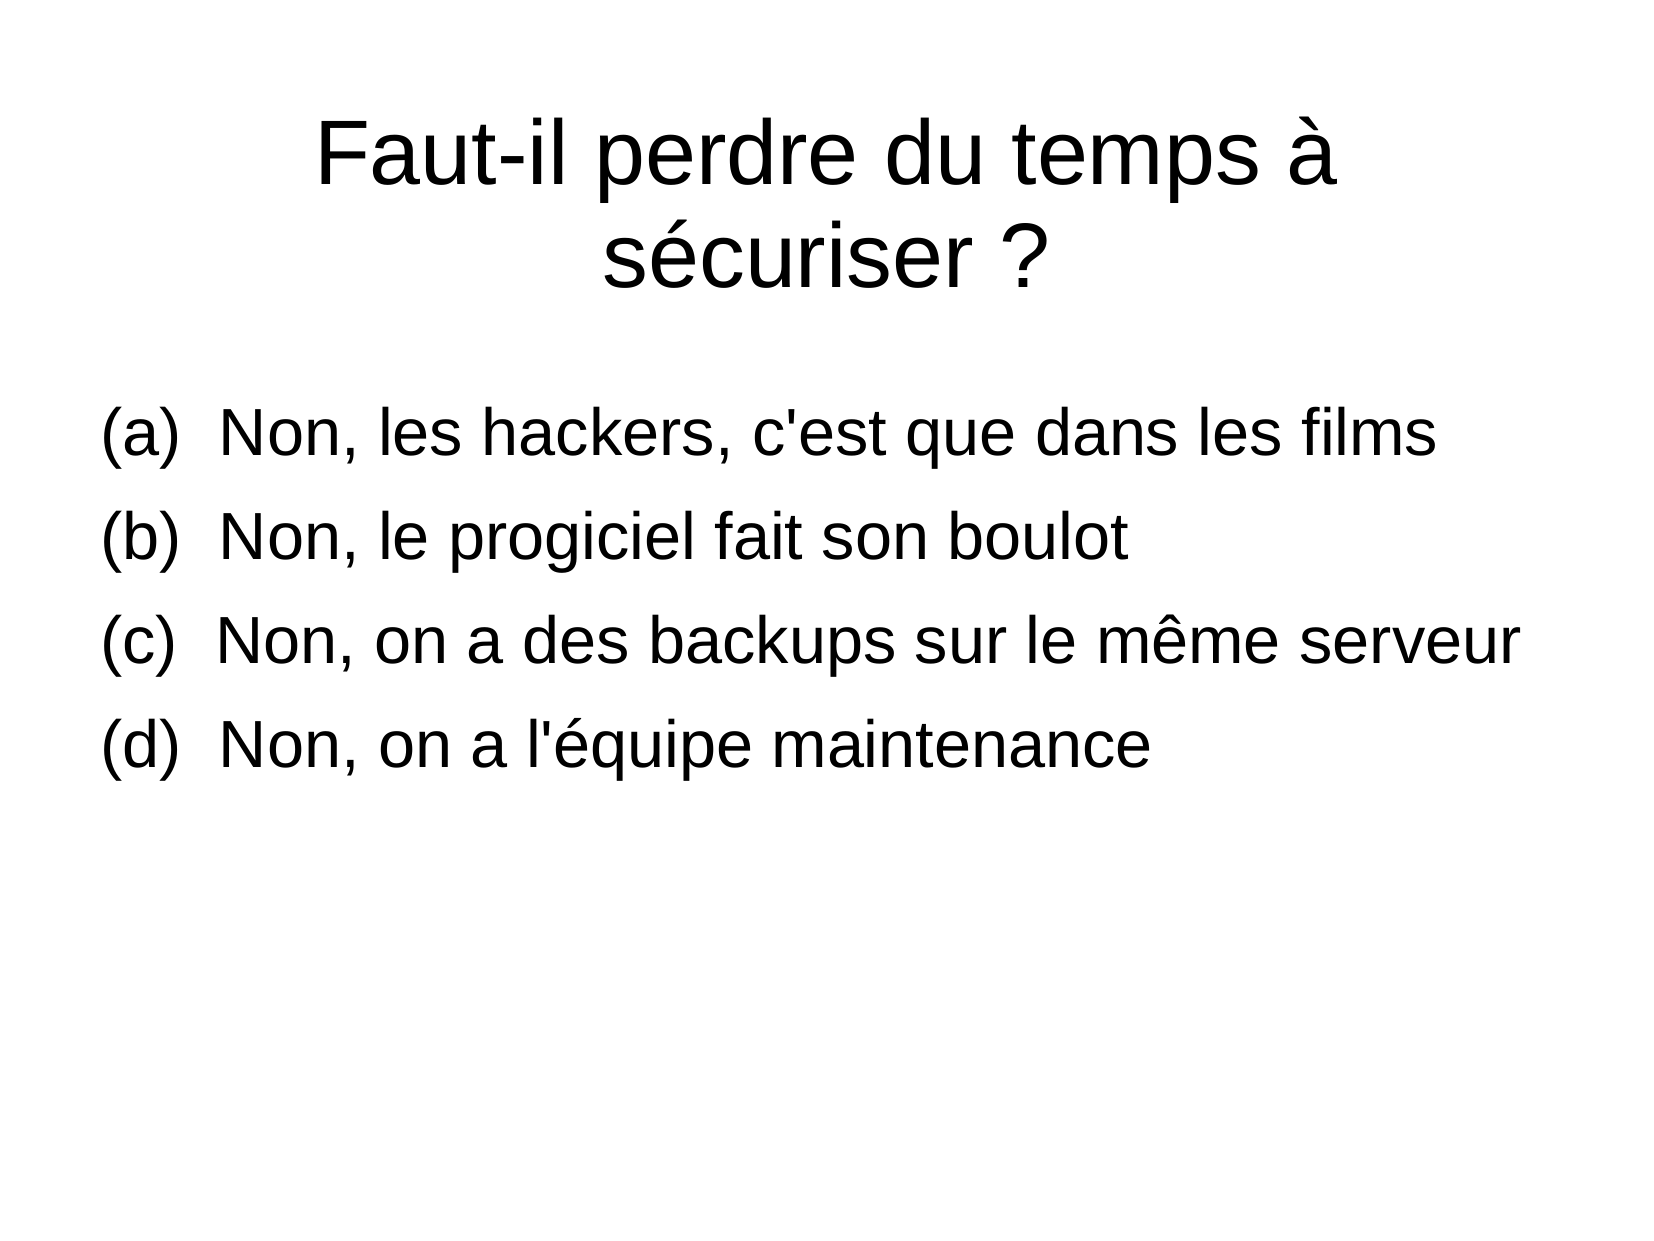

# Faut-il perdre du temps à sécuriser ?
 Non, les hackers, c'est que dans les films
 Non, le progiciel fait son boulot
 Non, on a des backups sur le même serveur
 Non, on a l'équipe maintenance